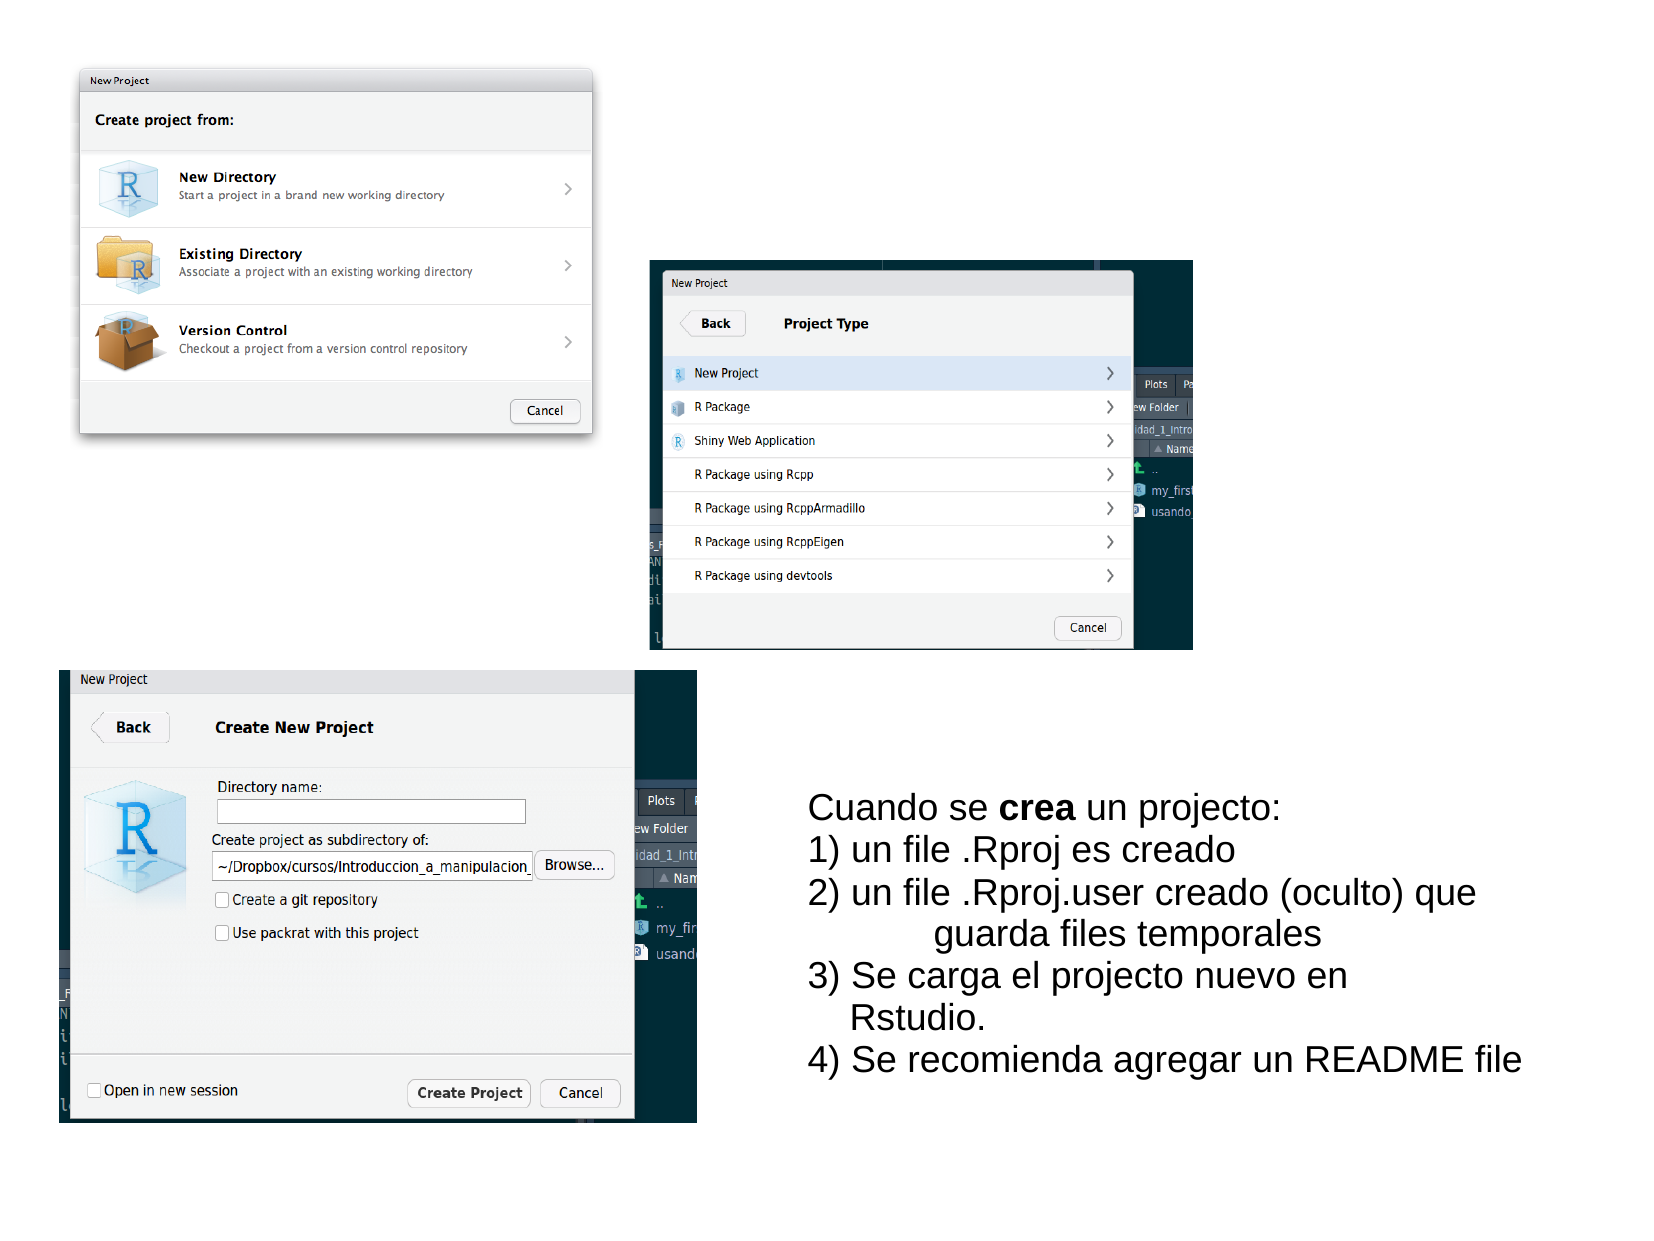

Cuando se crea un projecto:
1) un file .Rproj es creado
2) un file .Rproj.user creado (oculto) que
 guarda files temporales
3) Se carga el projecto nuevo en
 Rstudio.
4) Se recomienda agregar un README file